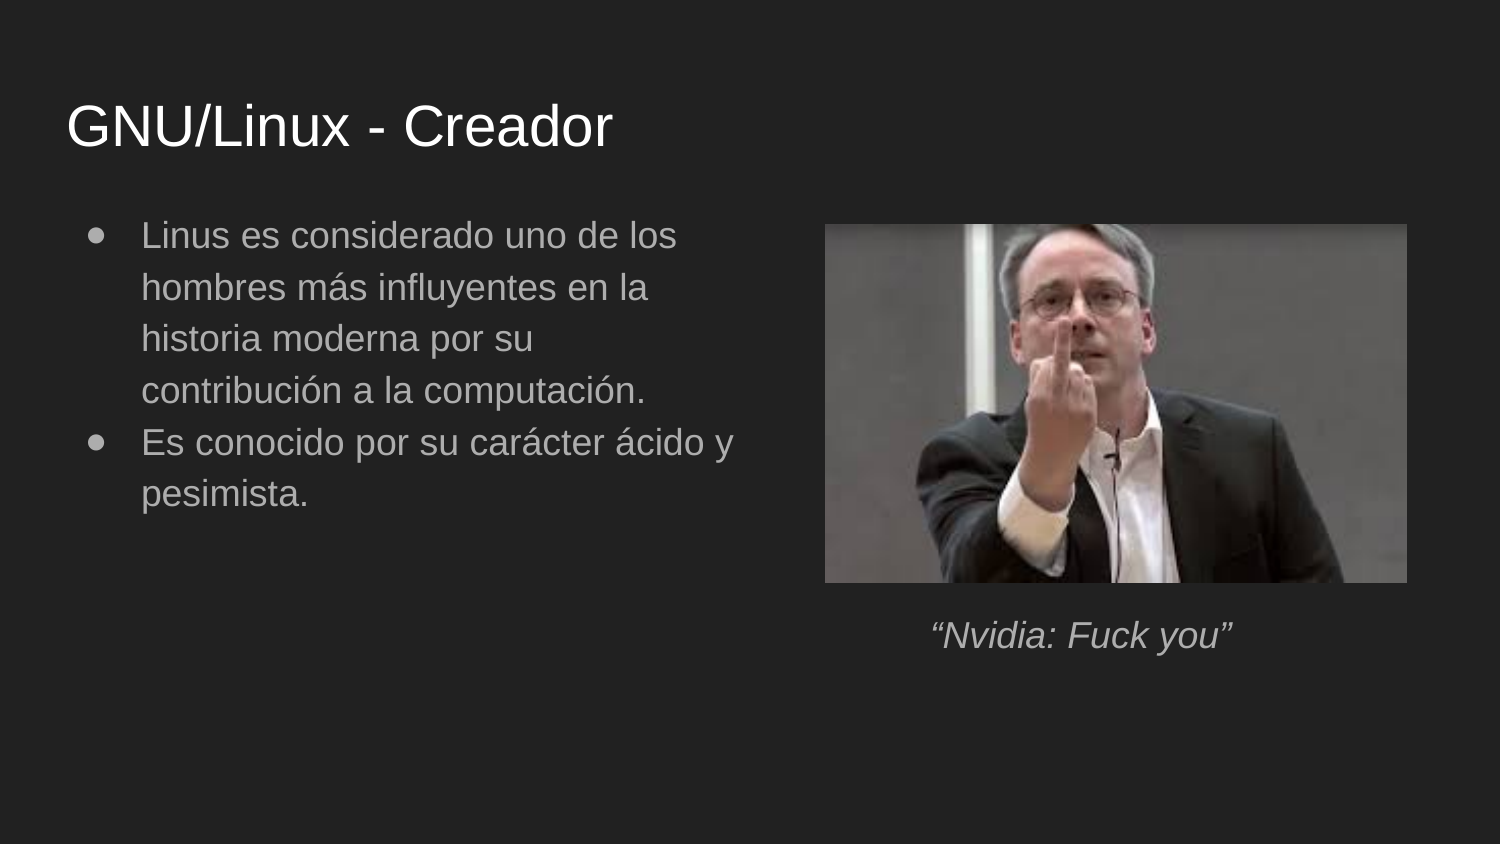

# GNU/Linux - Creador
Linus es considerado uno de los hombres más influyentes en la historia moderna por su contribución a la computación.
Es conocido por su carácter ácido y pesimista.
“Nvidia: Fuck you”